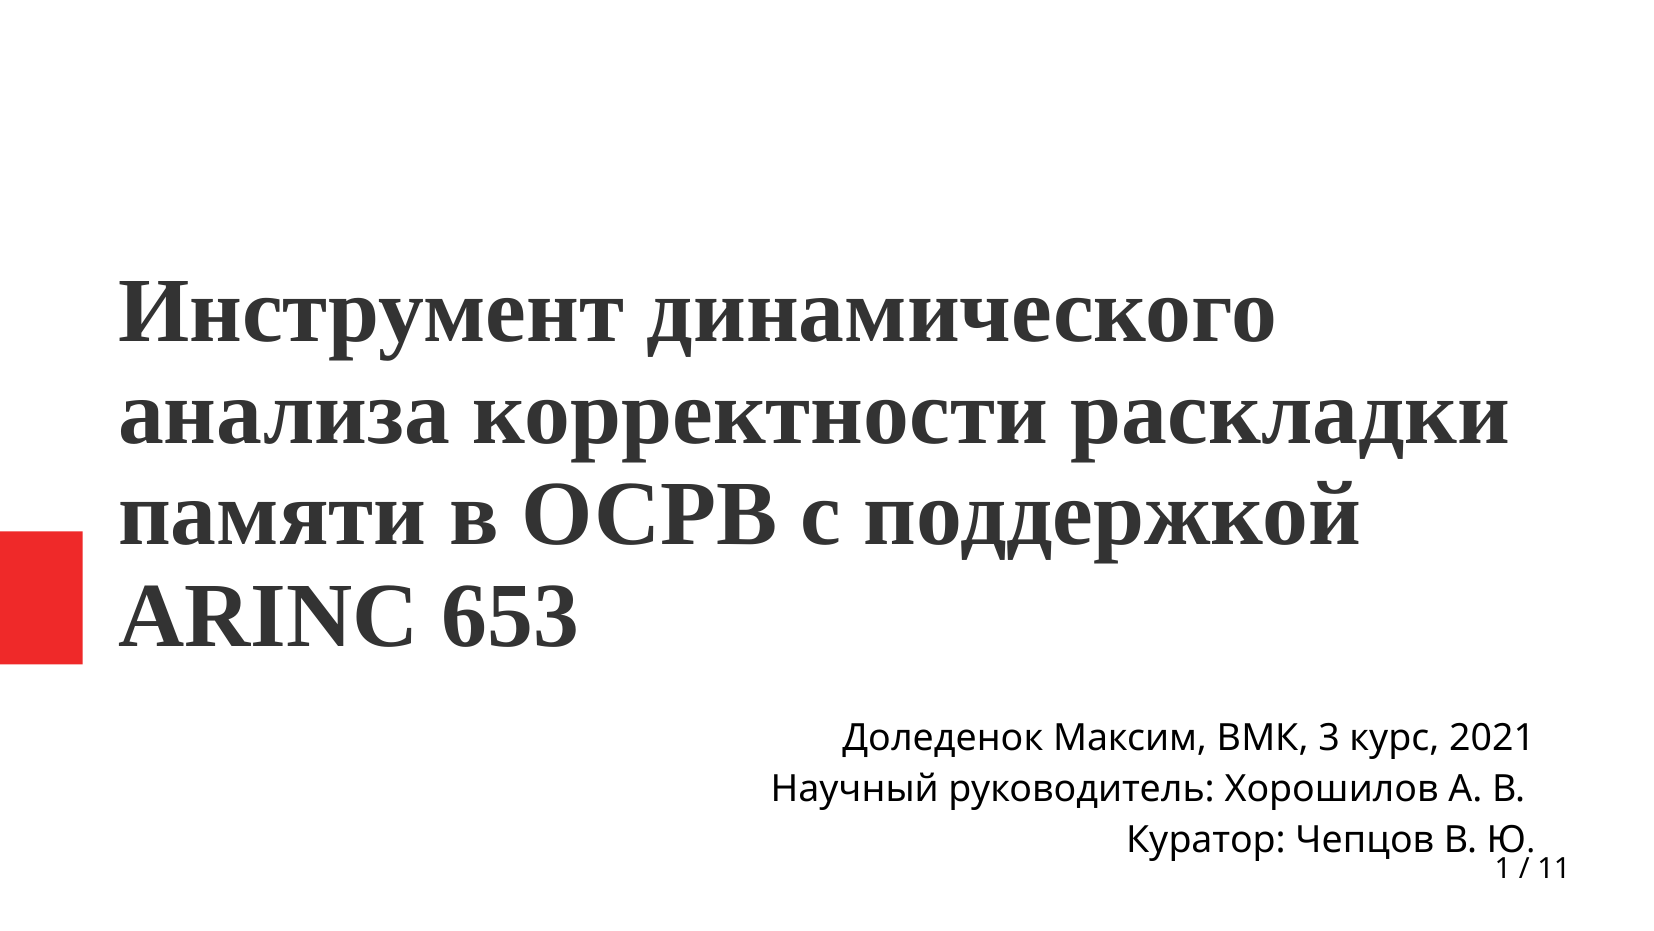

# Инструмент динамического анализа корректности раскладки памяти в ОСРВ с поддержкой ARINC 653
Доледенок Максим, ВМК, 3 курс, 2021
Научный руководитель: Хорошилов А. В.
Куратор: Чепцов В. Ю.
1